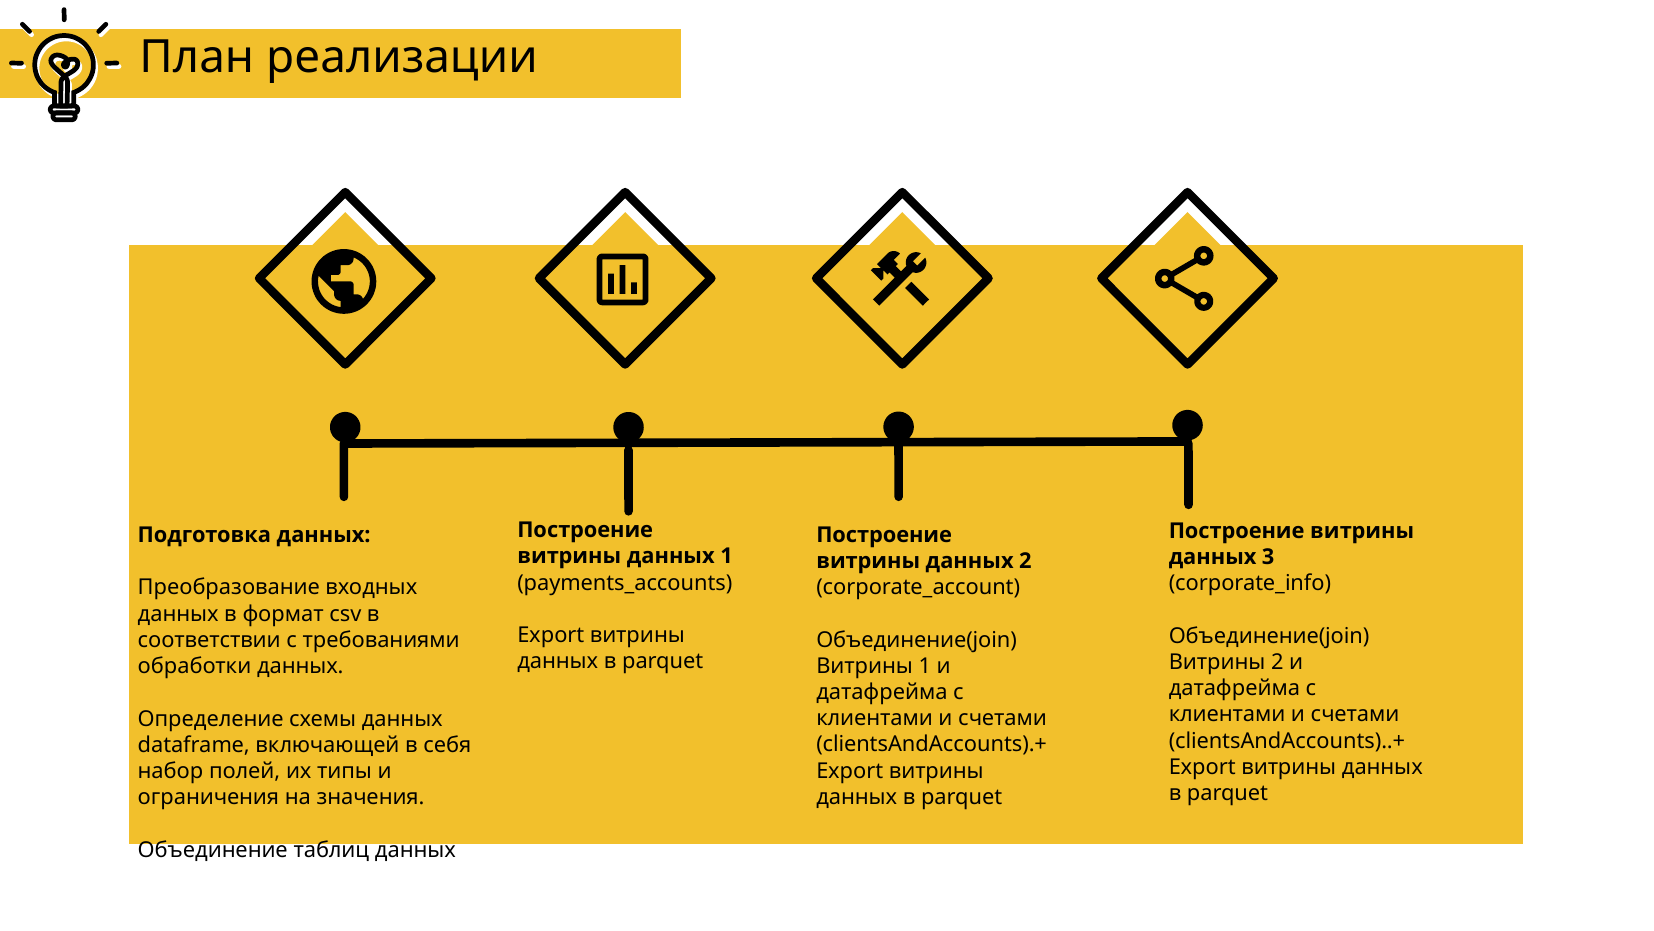

# План реализации
Построение витрины данных 3
(corporate_info)
Объединение(join) Витрины 2 и датафрейма с клиентами и счетами (clientsAndAccounts)..+
Export витрины данных в parquet
Построение витрины данных 1 (payments_accounts)
Export витрины данных в parquet
Построение витрины данных 2
(corporate_account)
Объединение(join) Витрины 1 и датафрейма с клиентами и счетами (clientsAndAccounts).+
Export витрины данных в parquet
Подготовка данных:
Преобразование входных данных в формат csv в соответствии с требованиями обработки данных.
Определение схемы данных dataframe, включающей в себя набор полей, их типы и ограничения на значения.
Объединение таблиц данных